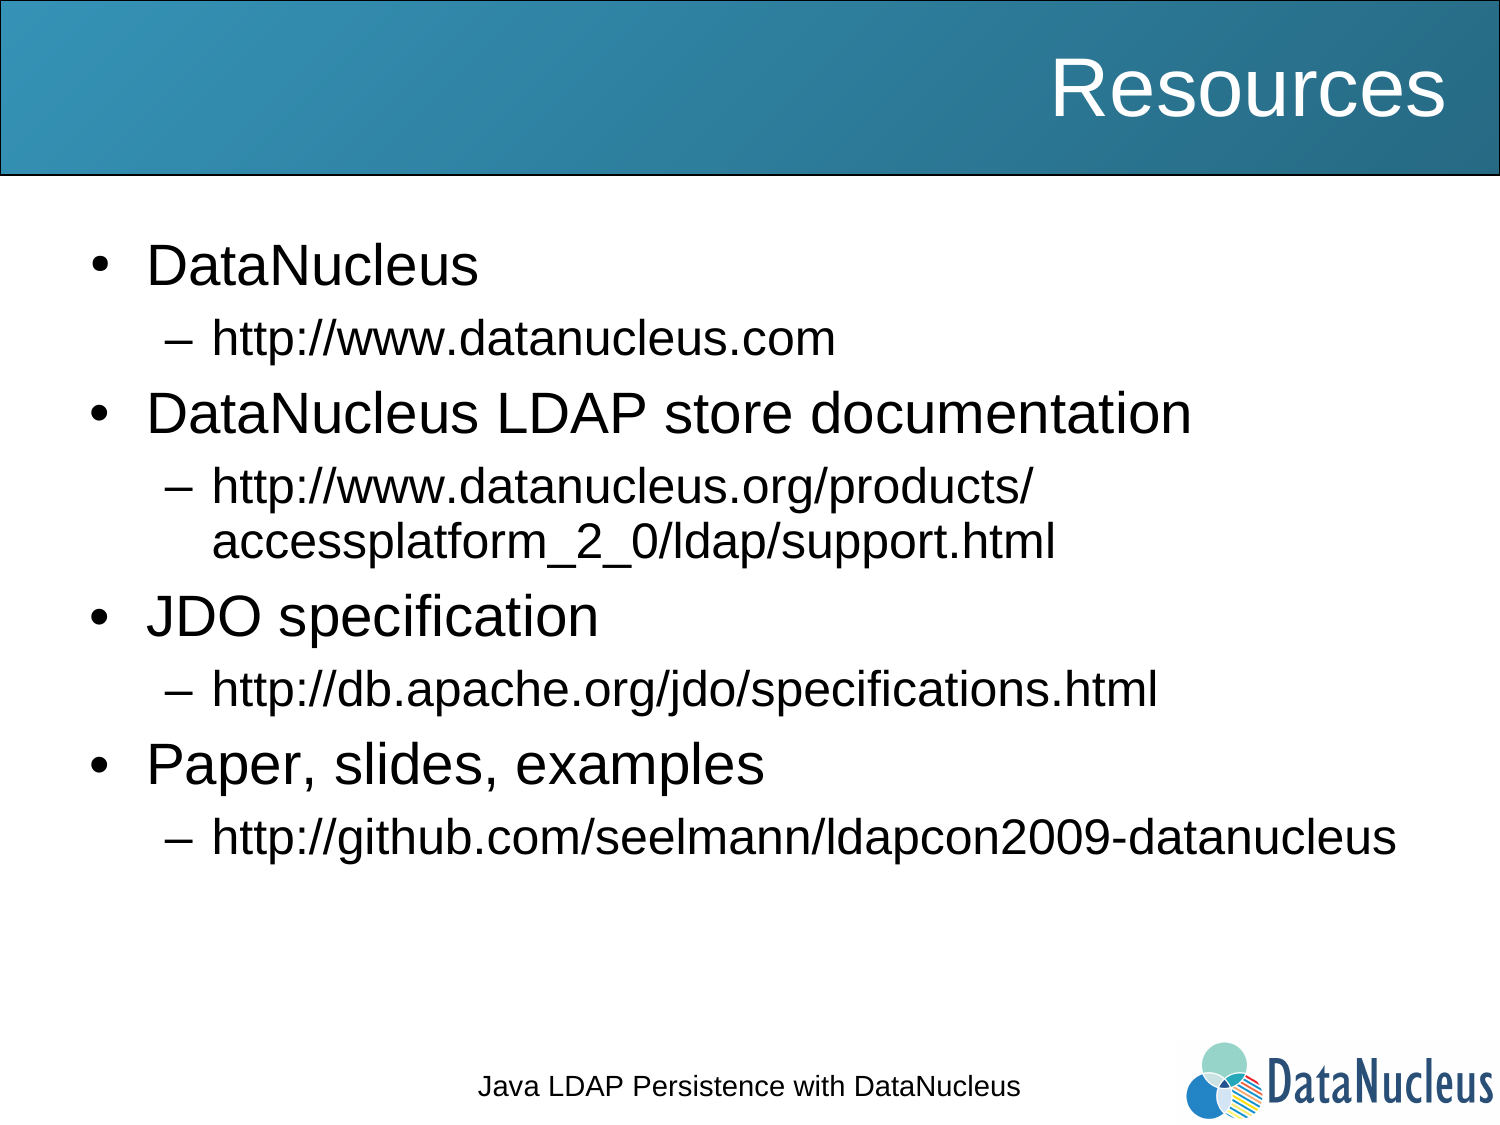

# Resources
DataNucleus
http://www.datanucleus.com
DataNucleus LDAP store documentation
http://www.datanucleus.org/products/
accessplatform_2_0/ldap/support.html
JDO specification
http://db.apache.org/jdo/specifications.html
Paper, slides, examples
http://github.com/seelmann/ldapcon2009-datanucleus